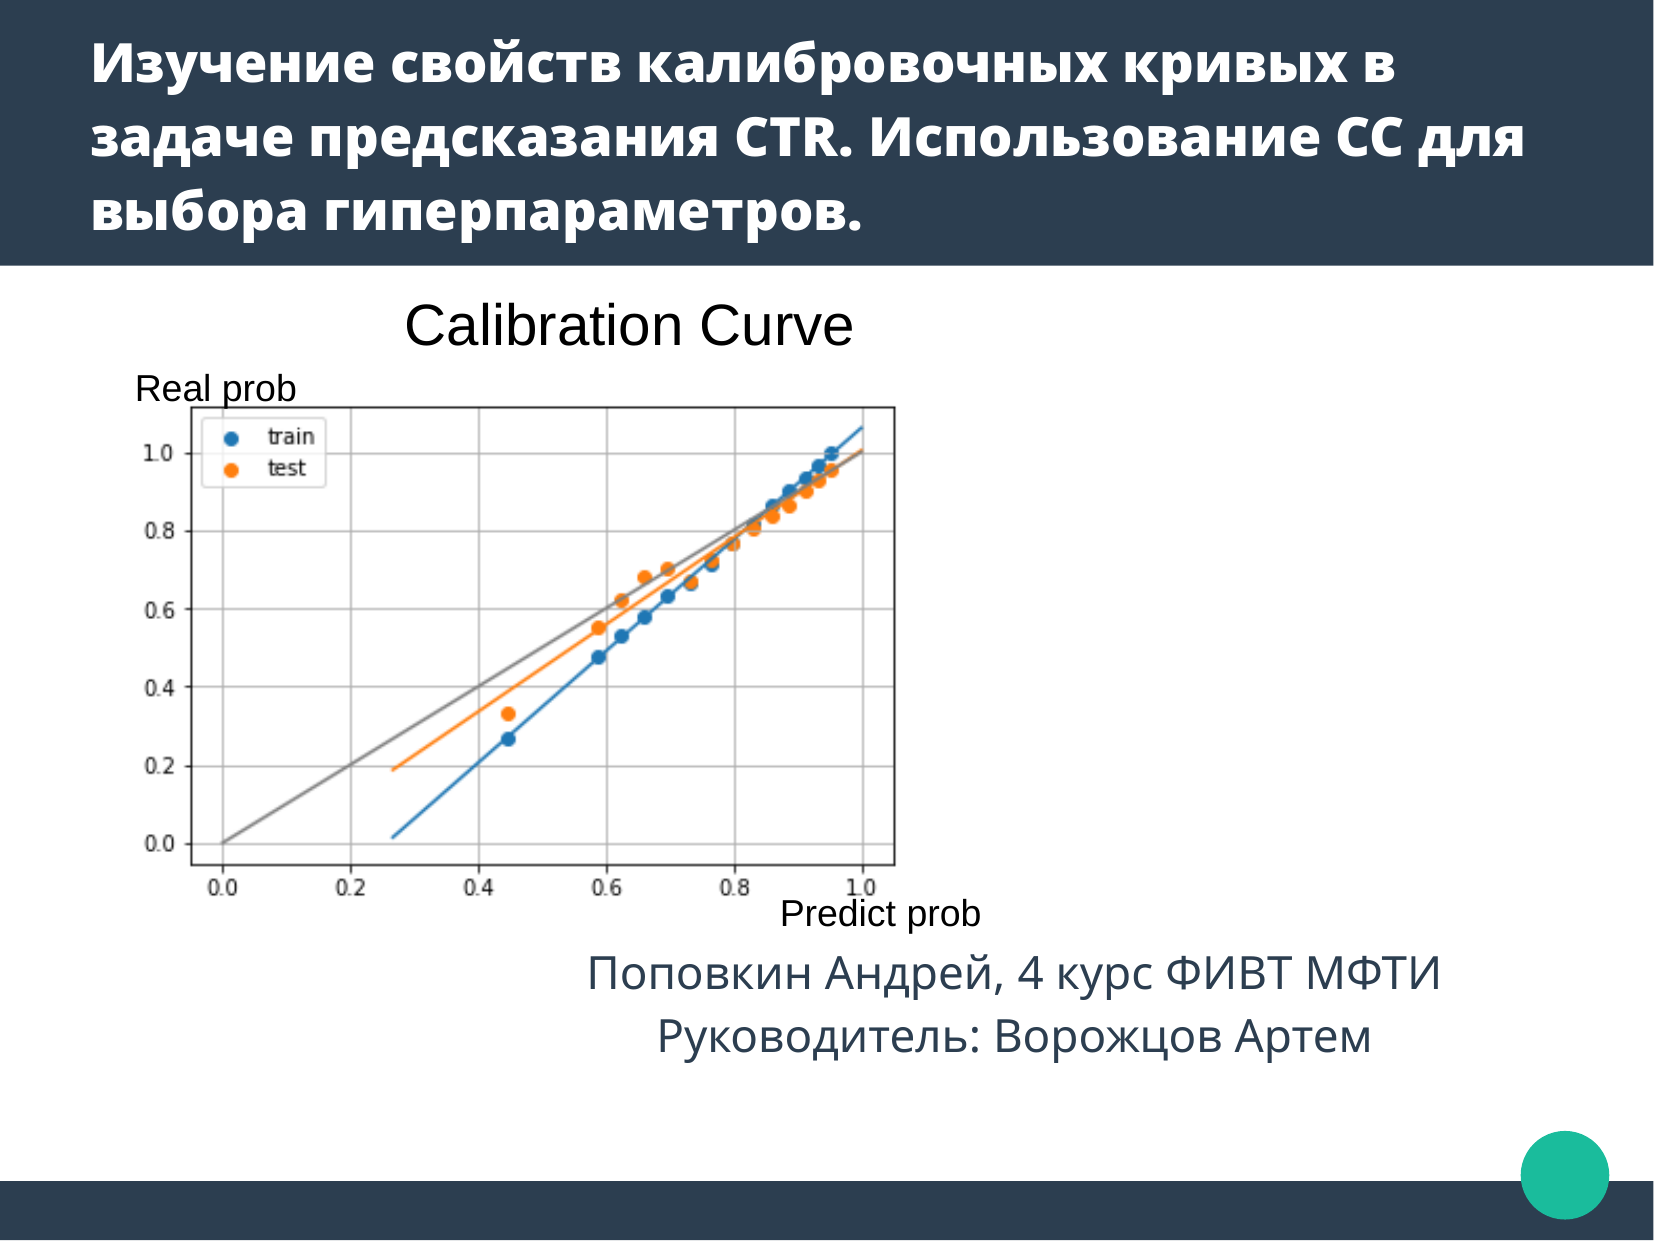

# Изучение свойств калибровочных кривых в задаче предсказания CTR. Использование CC для выбора гиперпараметров.
Calibration Curve
Real prob
Поповкин Андрей, 4 курс ФИВТ МФТИ
Руководитель: Ворожцов Артем
Predict prob